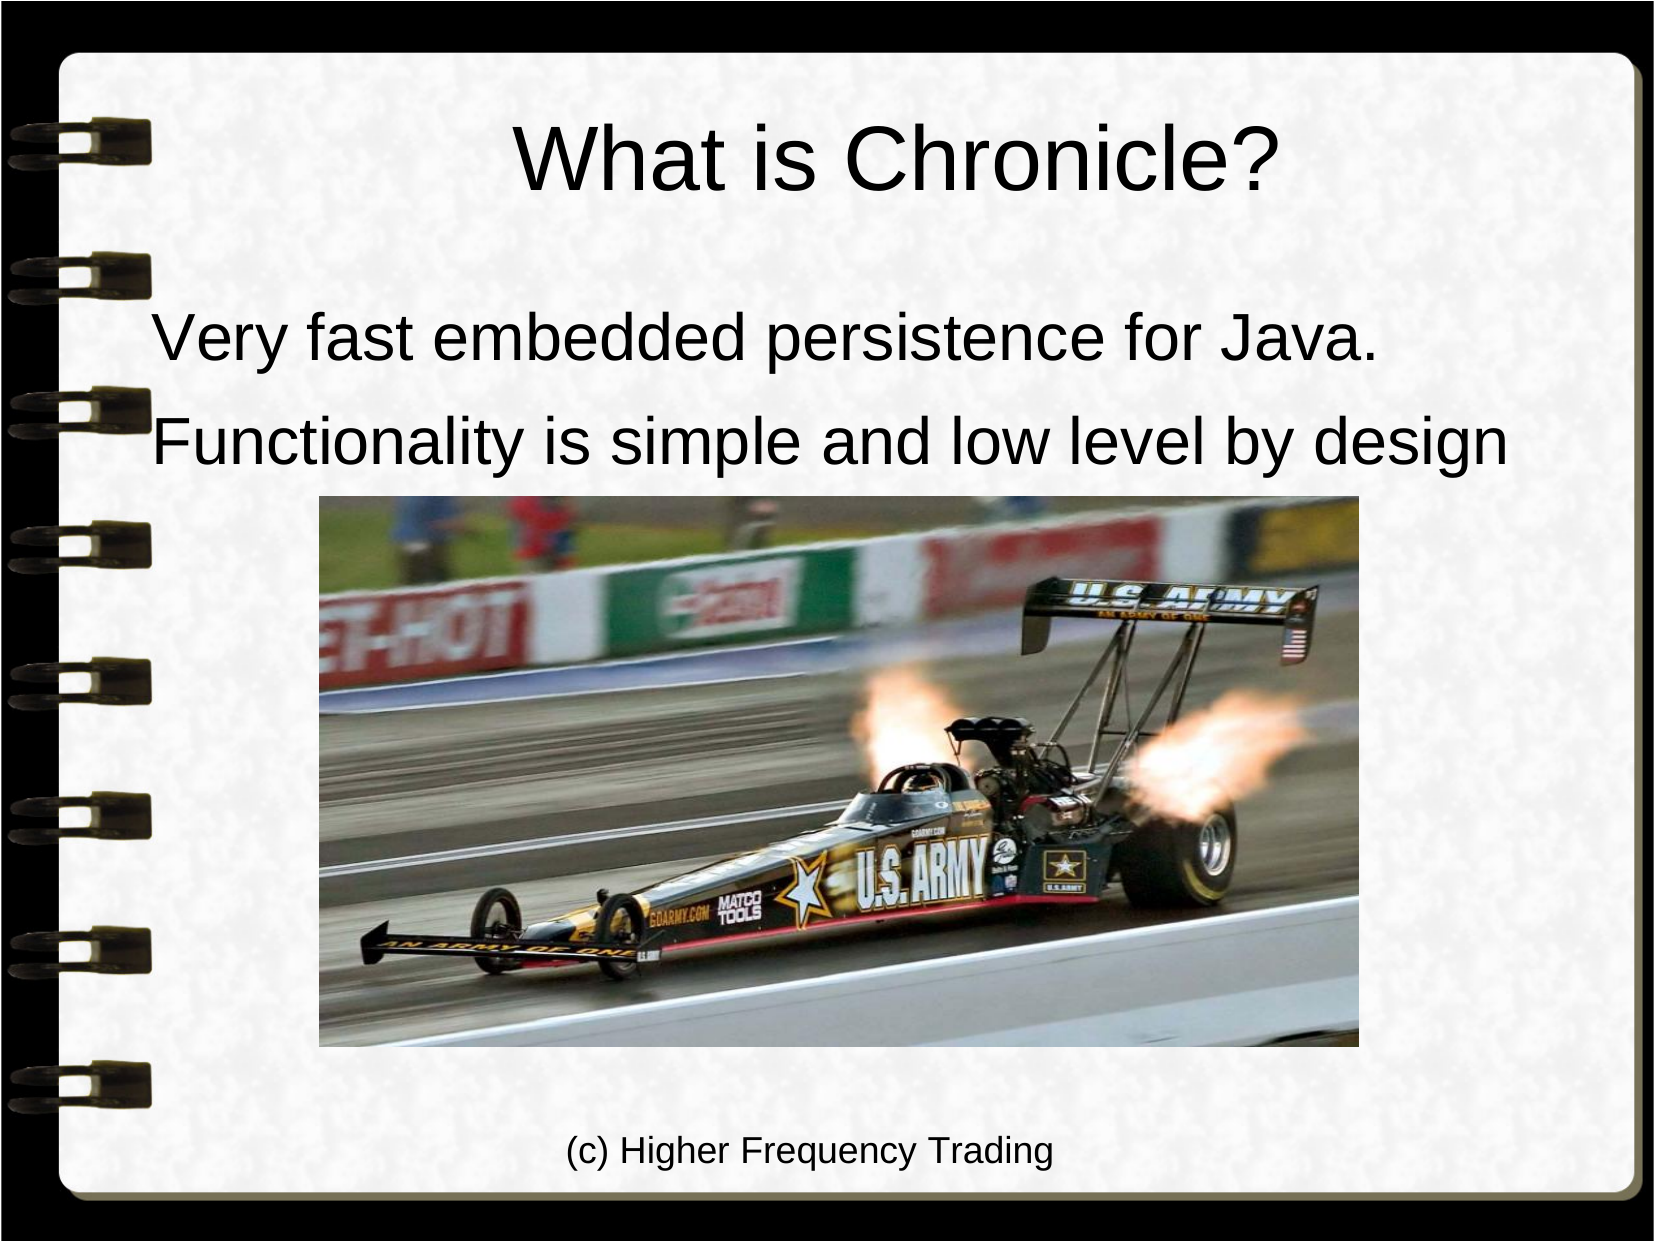

# What is Chronicle?
Very fast embedded persistence for Java.
Functionality is simple and low level by design